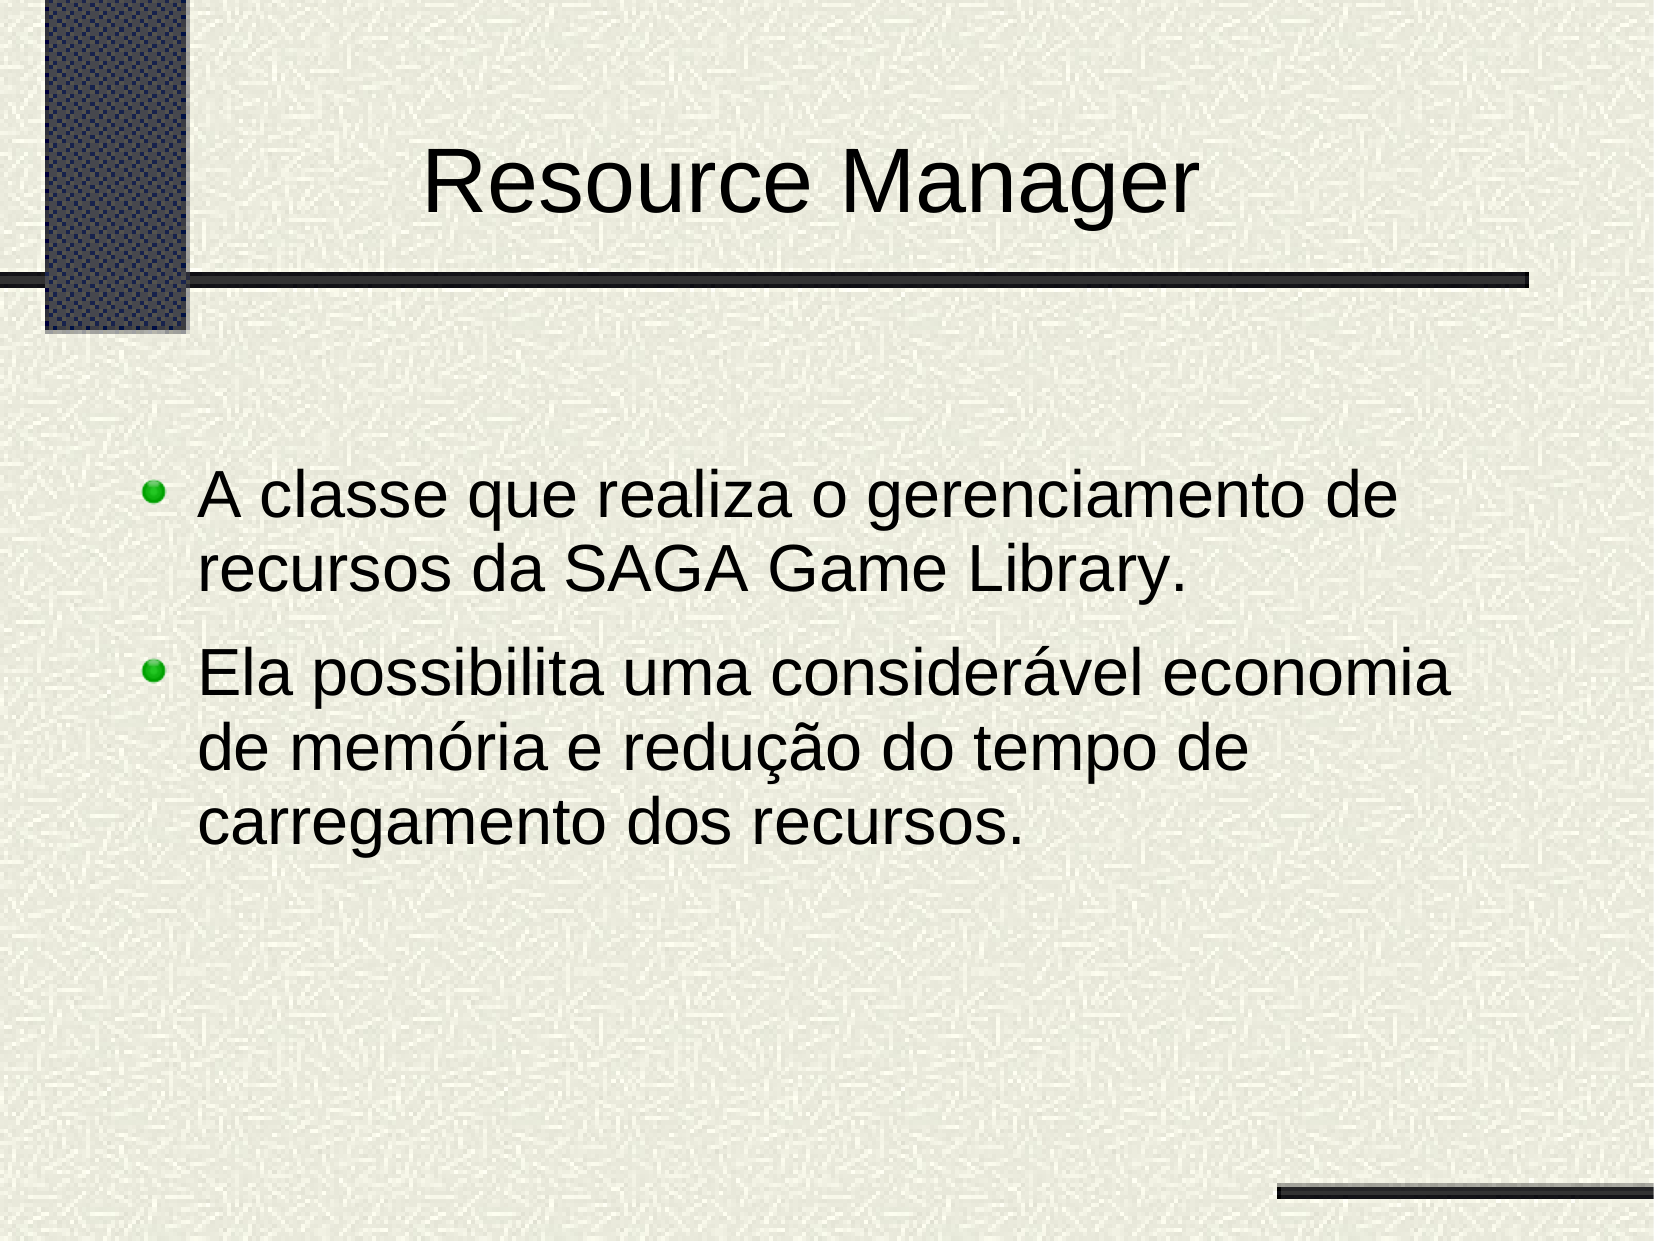

Resource Manager
	A classe que realiza o gerenciamento de 		recursos da SAGA Game Library.
 	Ela possibilita uma considerável economia 	 	de memória e redução do tempo de 				carregamento dos recursos.